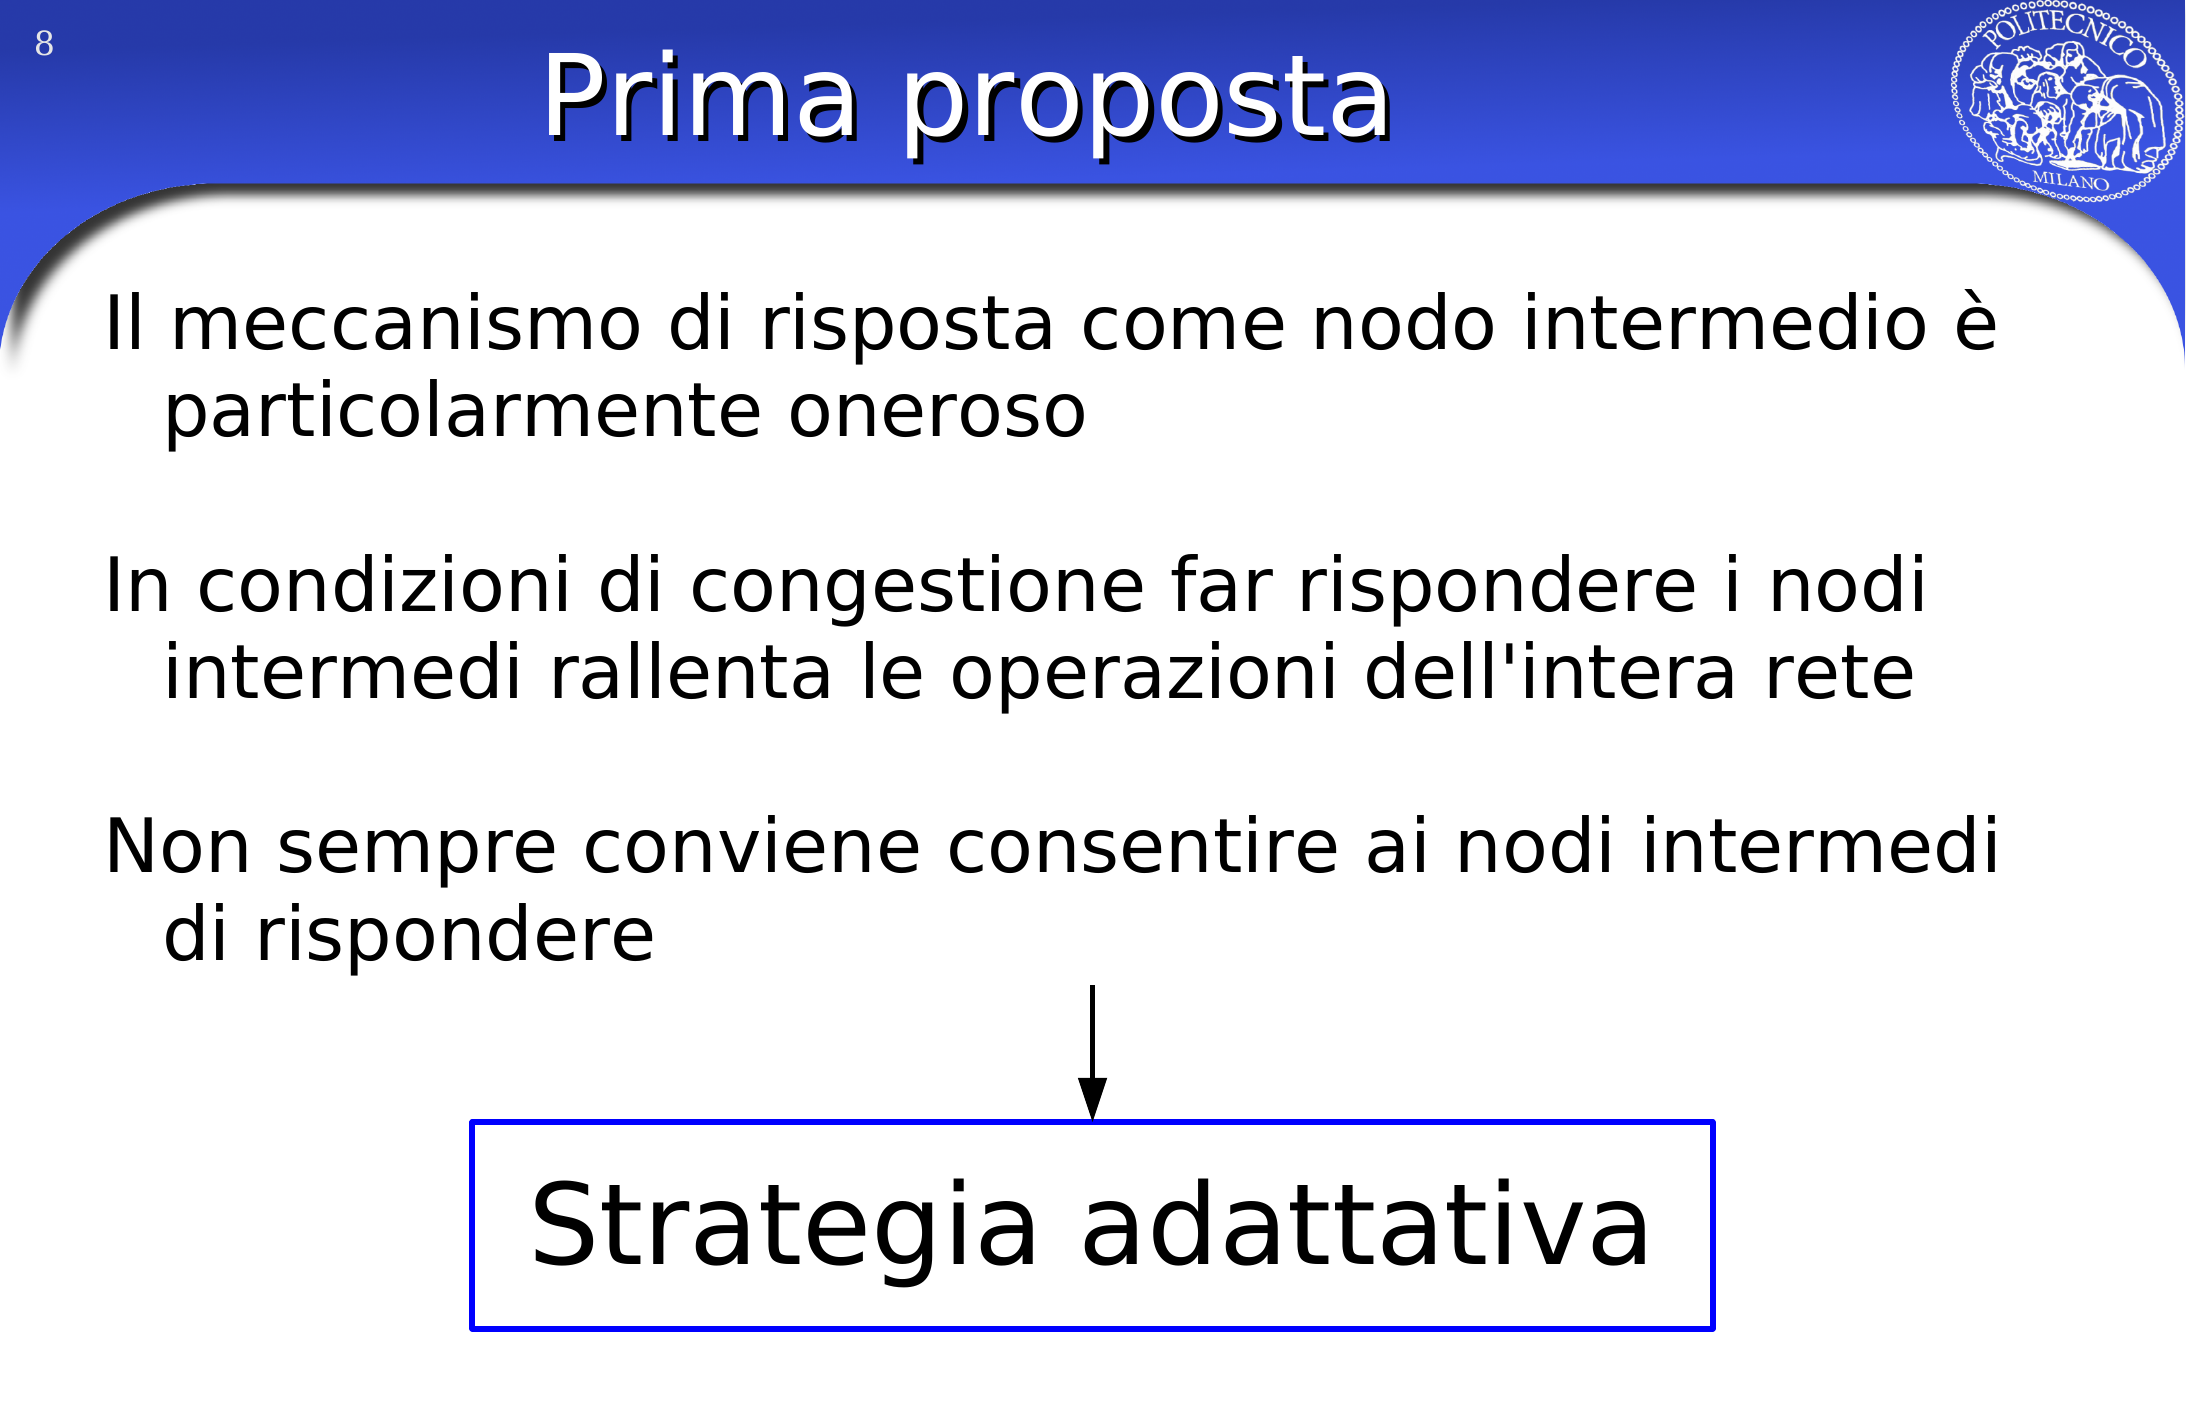

8
# Prima proposta
Il meccanismo di risposta come nodo intermedio è particolarmente oneroso
In condizioni di congestione far rispondere i nodi intermedi rallenta le operazioni dell'intera rete
Non sempre conviene consentire ai nodi intermedi di rispondere
Strategia adattativa